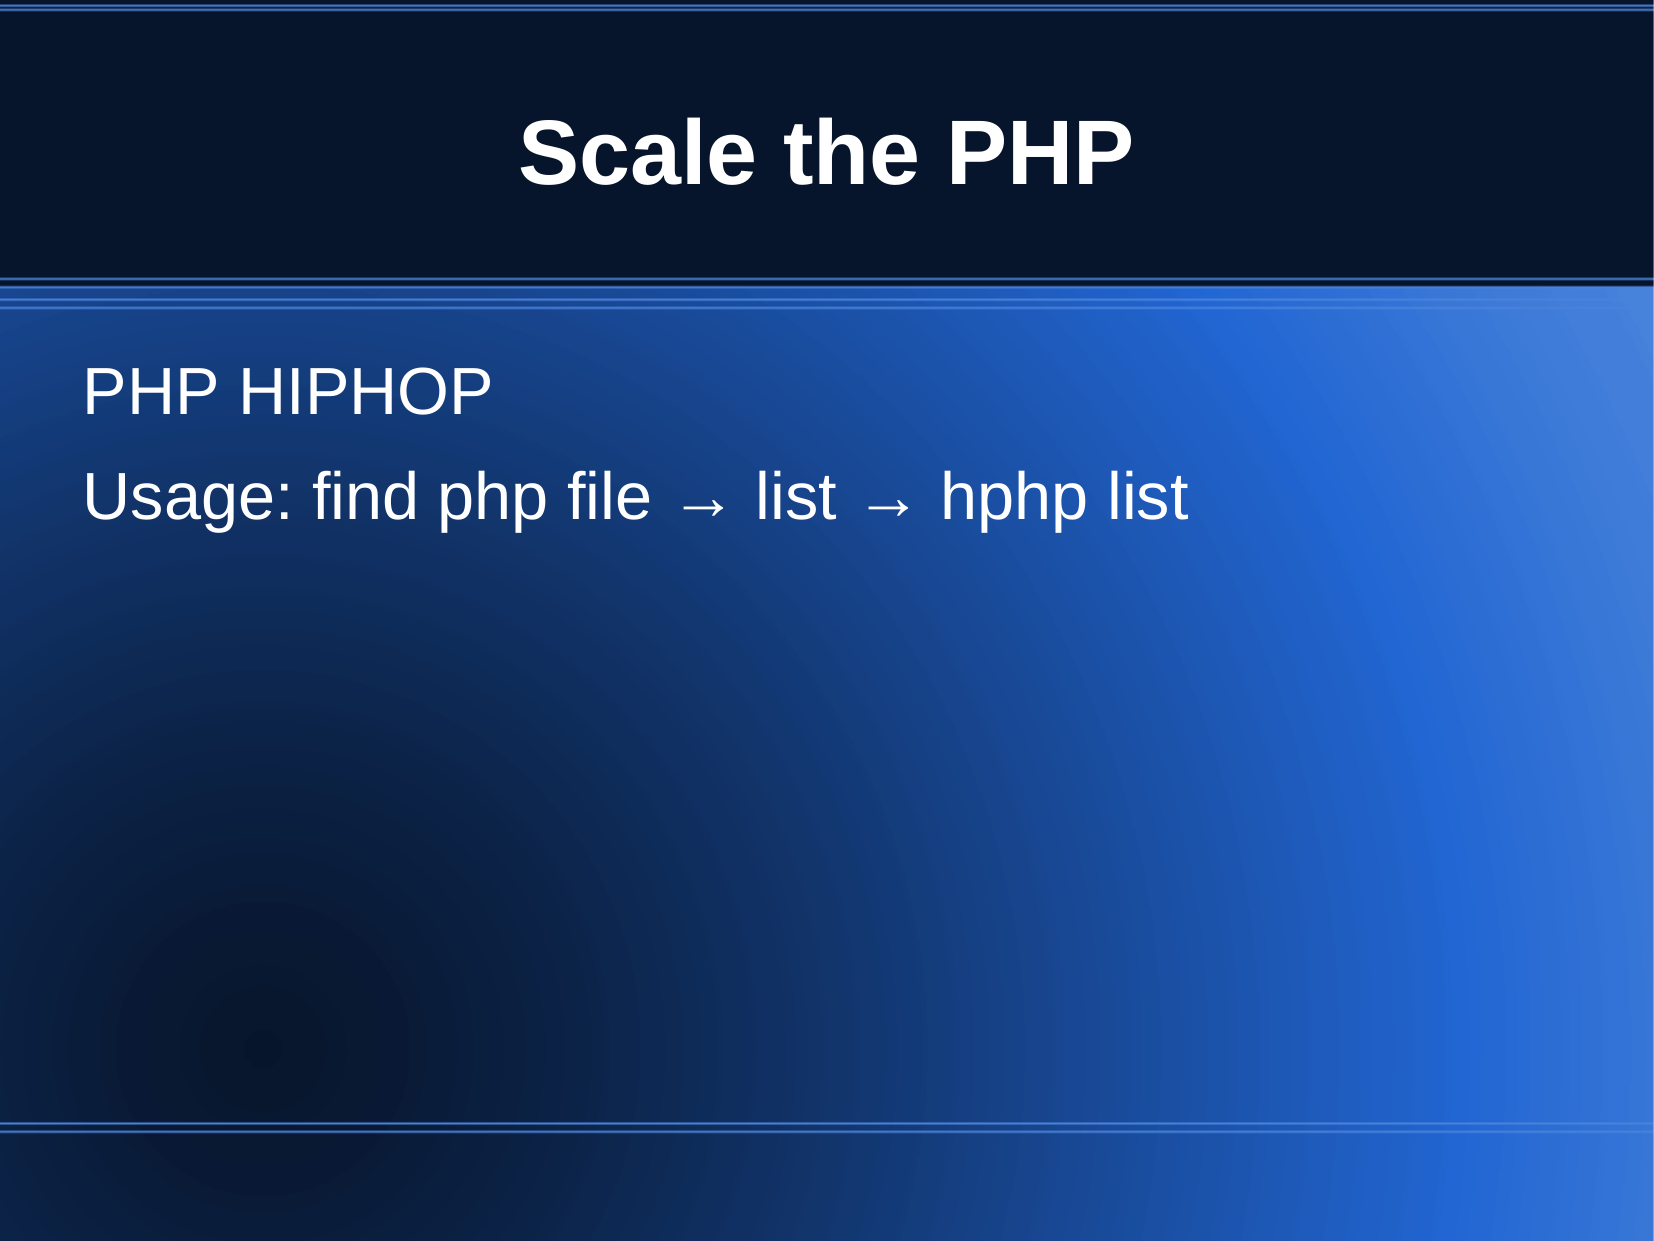

# Scale the PHP
PHP HIPHOP
Usage: find php file → list → hphp list